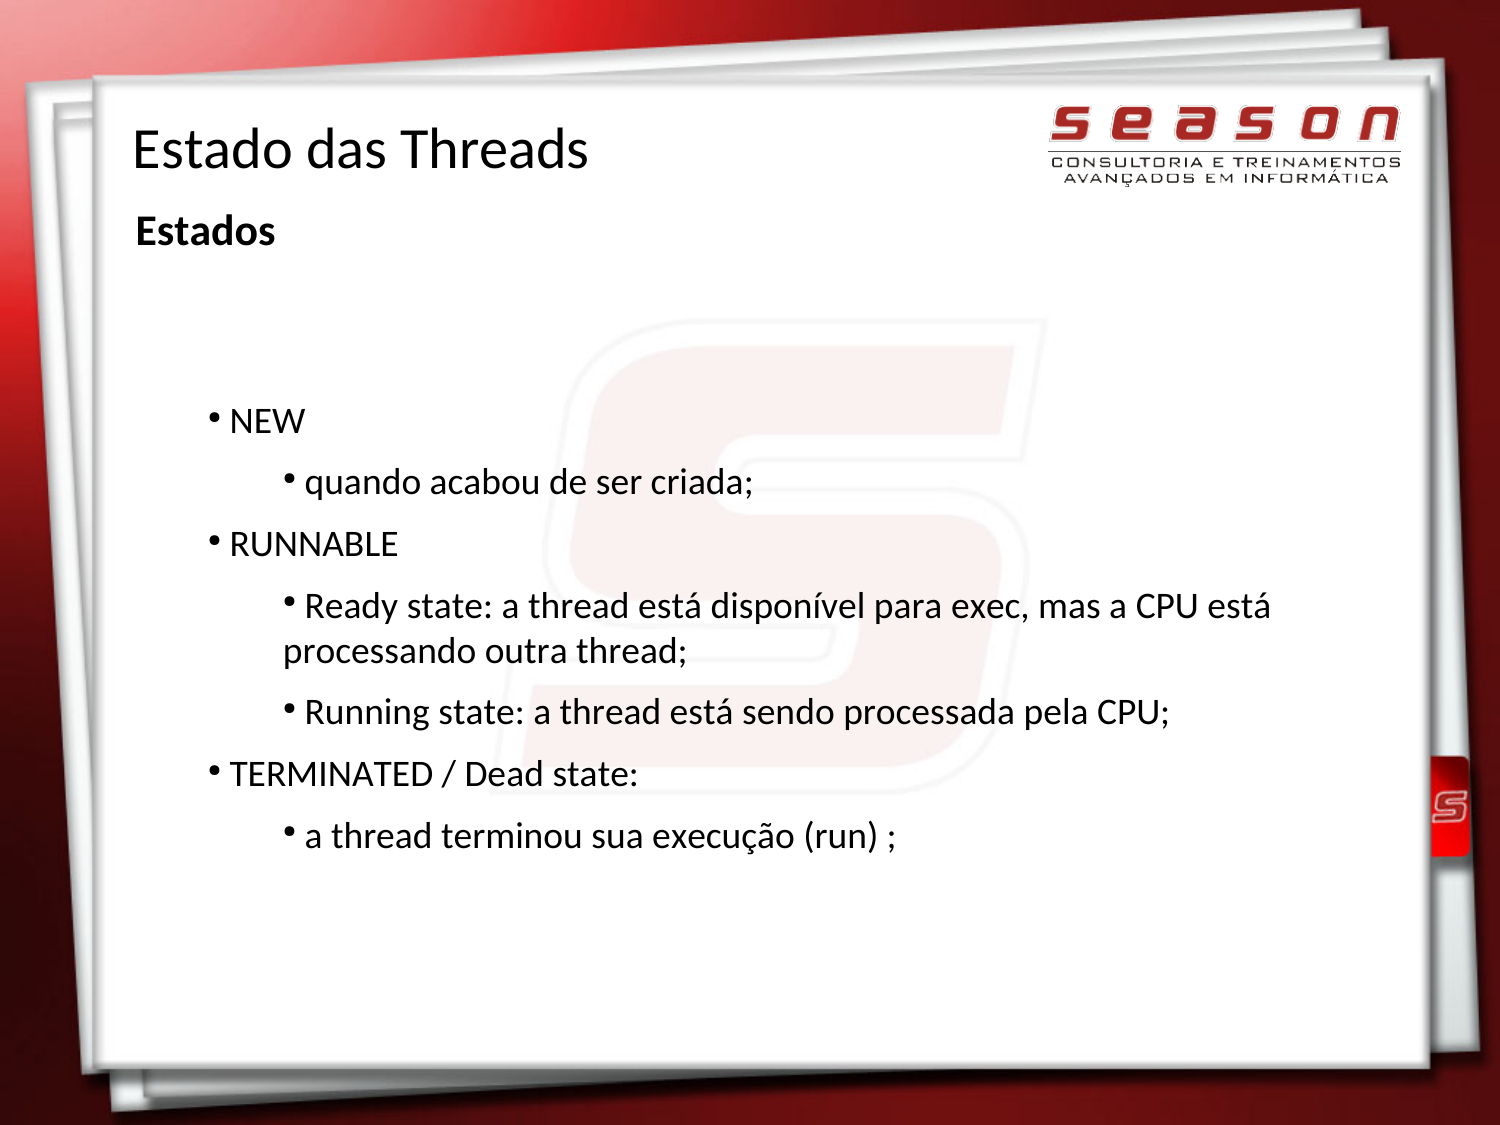

# Estado das Threads
Estados
 NEW
 quando acabou de ser criada;
 RUNNABLE
 Ready state: a thread está disponível para exec, mas a CPU está processando outra thread;
 Running state: a thread está sendo processada pela CPU;
 TERMINATED / Dead state:
 a thread terminou sua execução (run) ;